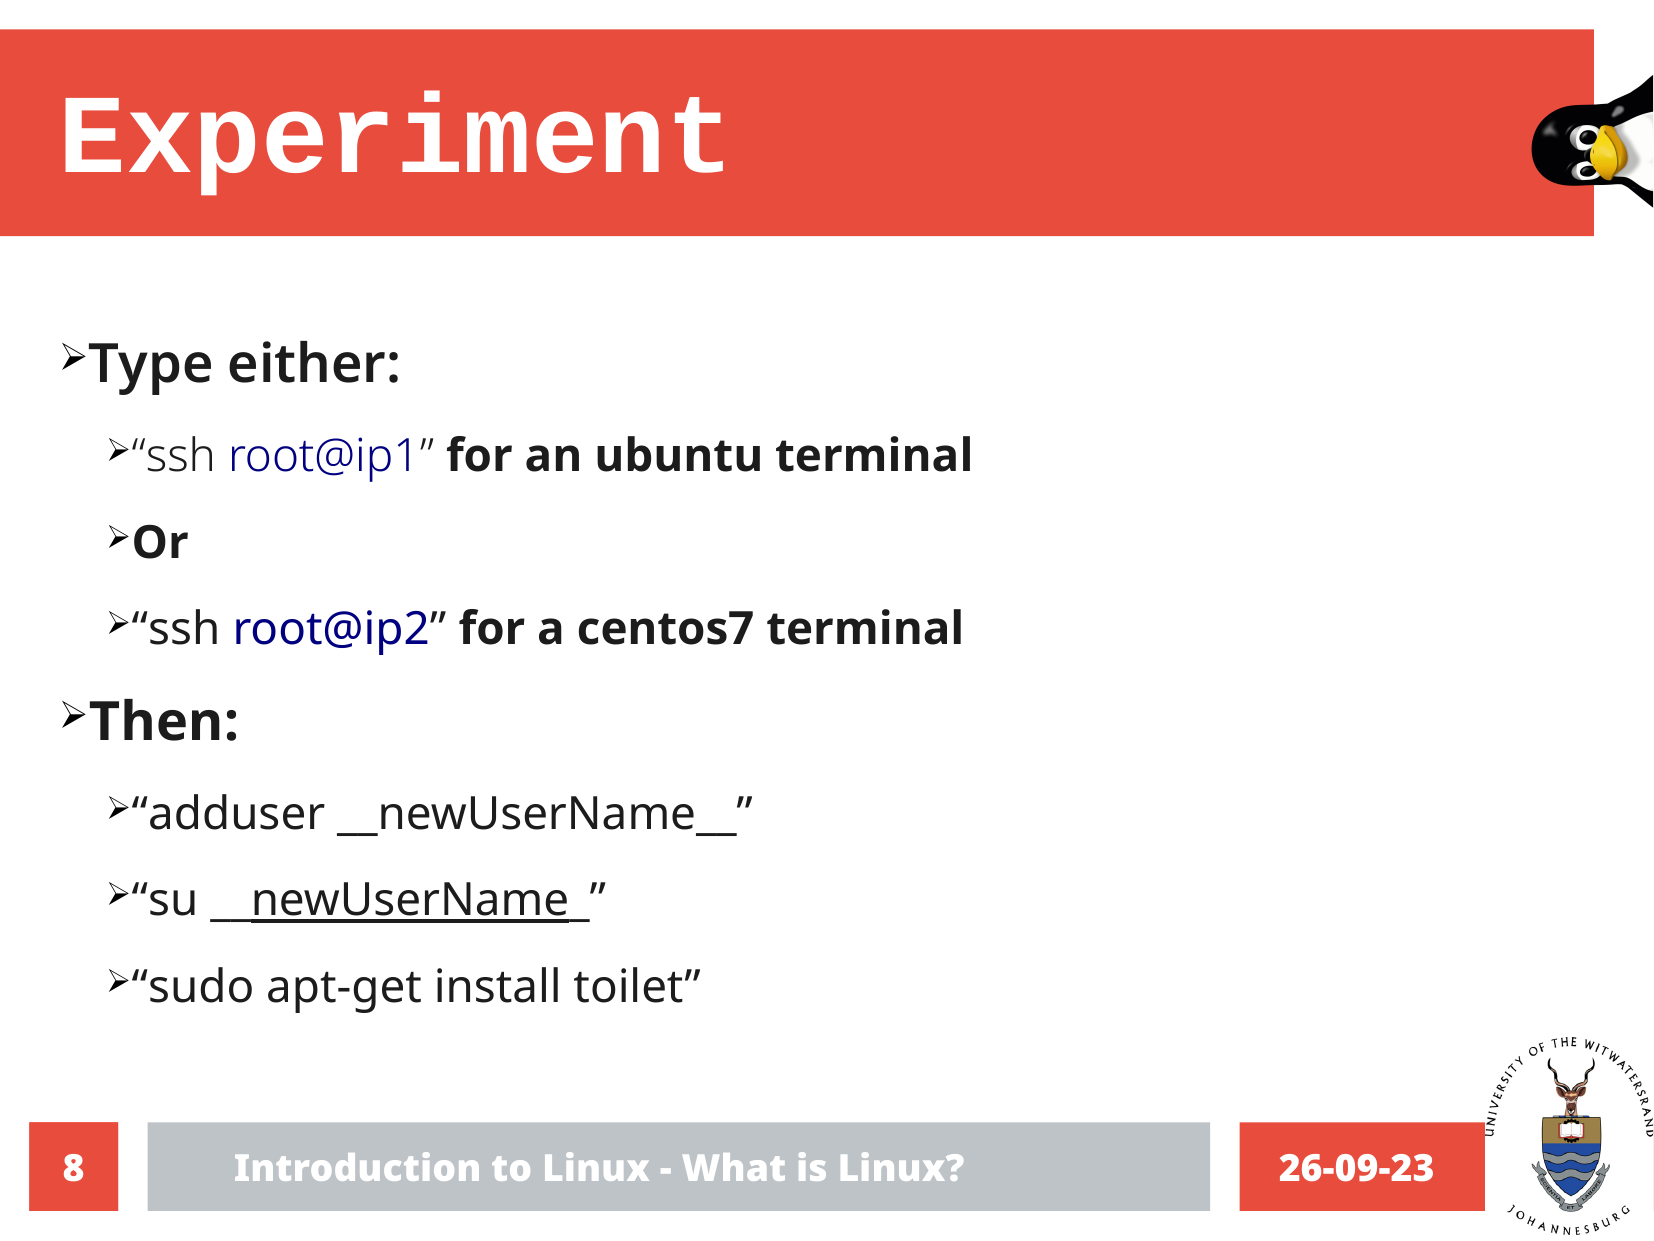

# Experiment
Type either:
“ssh root@ip1” for an ubuntu terminal
Or
“ssh root@ip2” for a centos7 terminal
Then:
“adduser __newUserName__”
“su __newUserName_”
“sudo apt-get install toilet”
8
 Introduction to Linux - What is Linux?